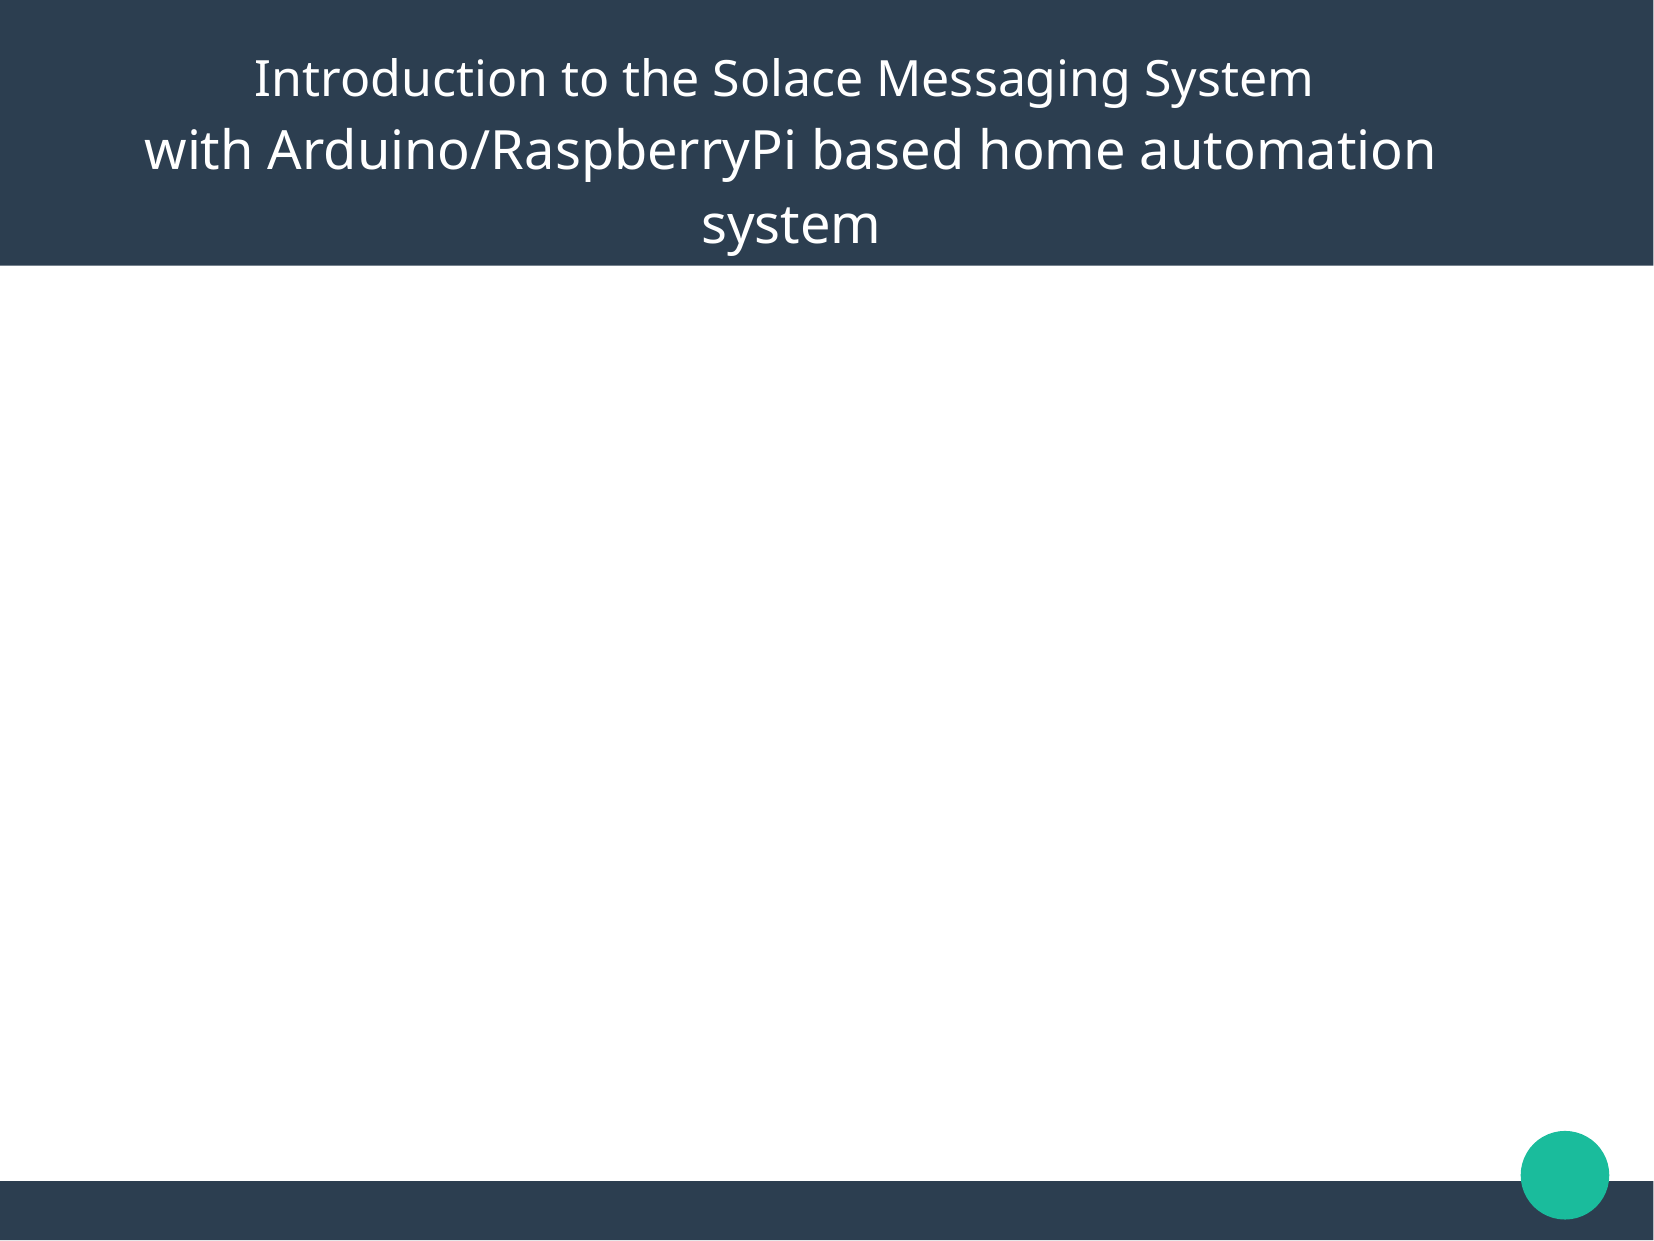

Introduction to the Solace Messaging System
with Arduino/RaspberryPi based home automation system
#